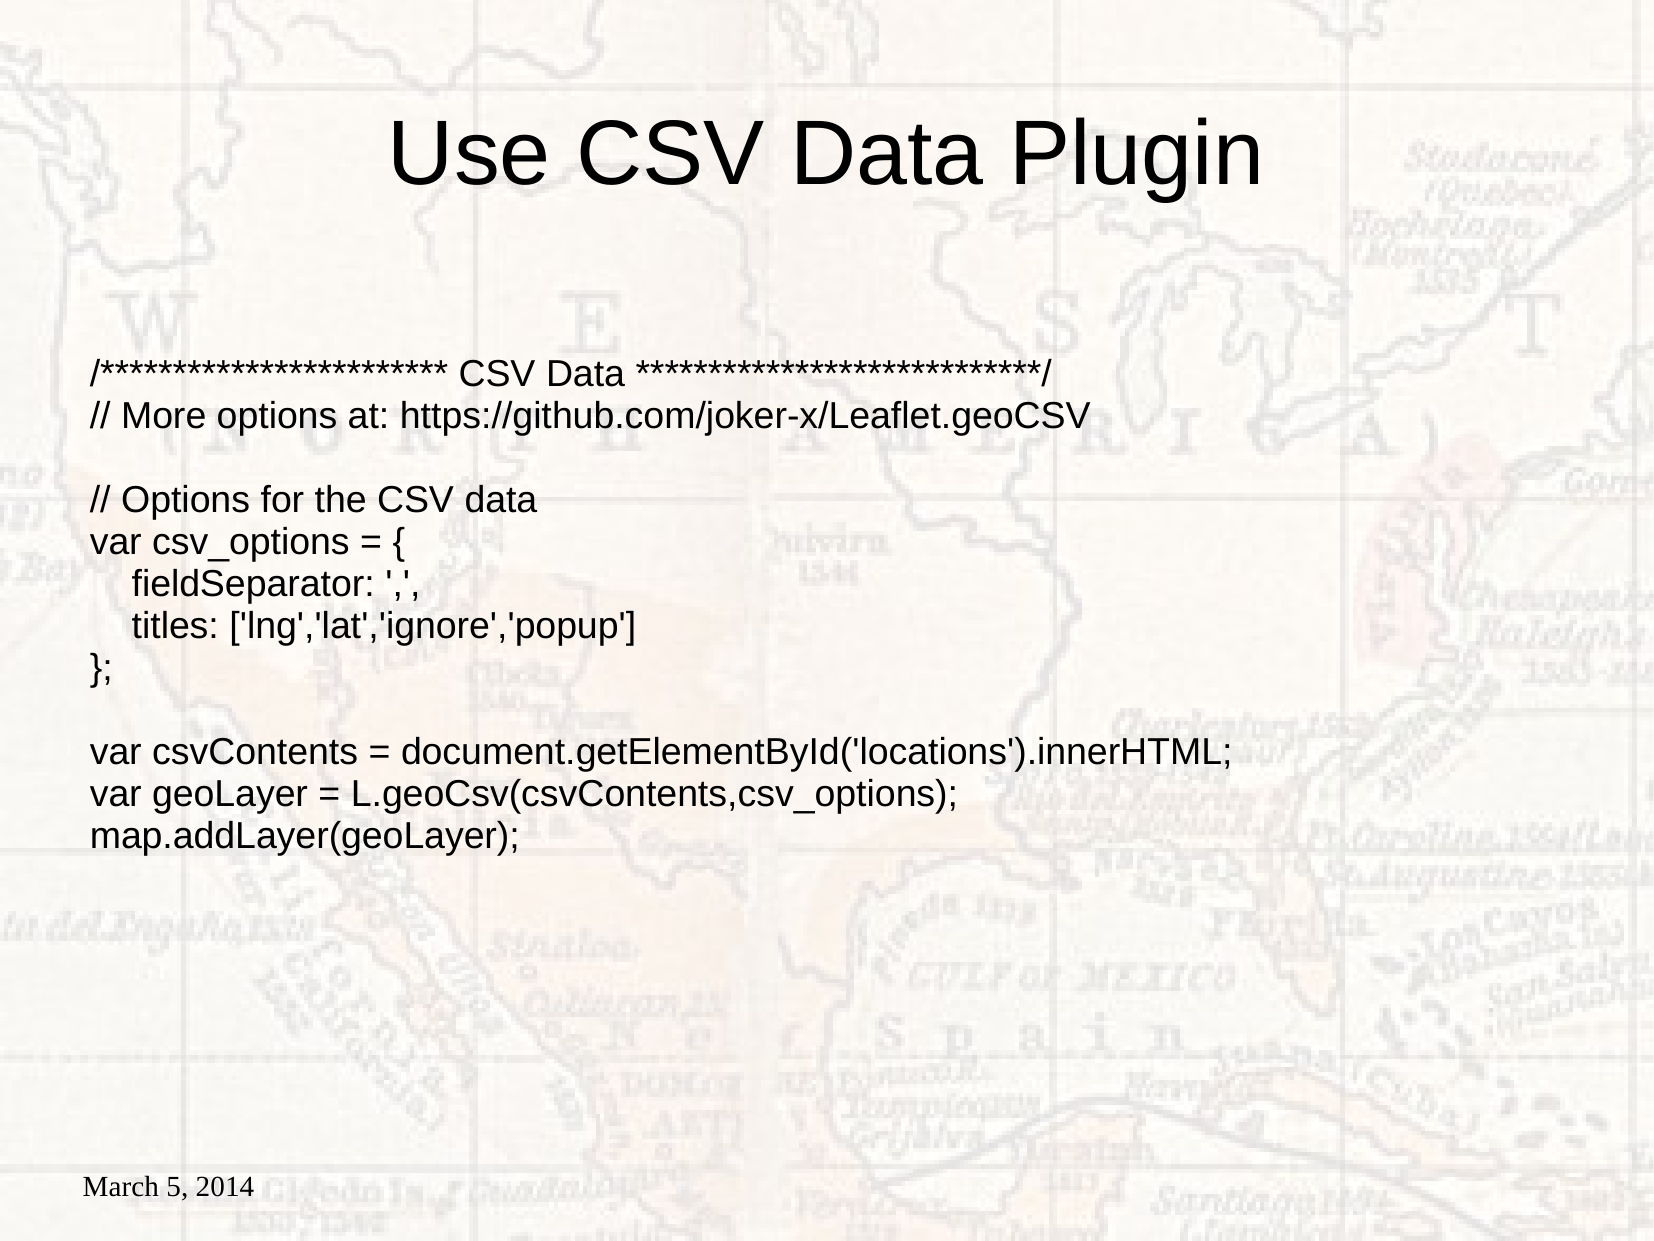

# Use CSV Data Plugin
/************************ CSV Data ****************************/
// More options at: https://github.com/joker-x/Leaflet.geoCSV
// Options for the CSV data
var csv_options = {
 fieldSeparator: ',',
 titles: ['lng','lat','ignore','popup']
};
var csvContents = document.getElementById('locations').innerHTML;
var geoLayer = L.geoCsv(csvContents,csv_options);
map.addLayer(geoLayer);